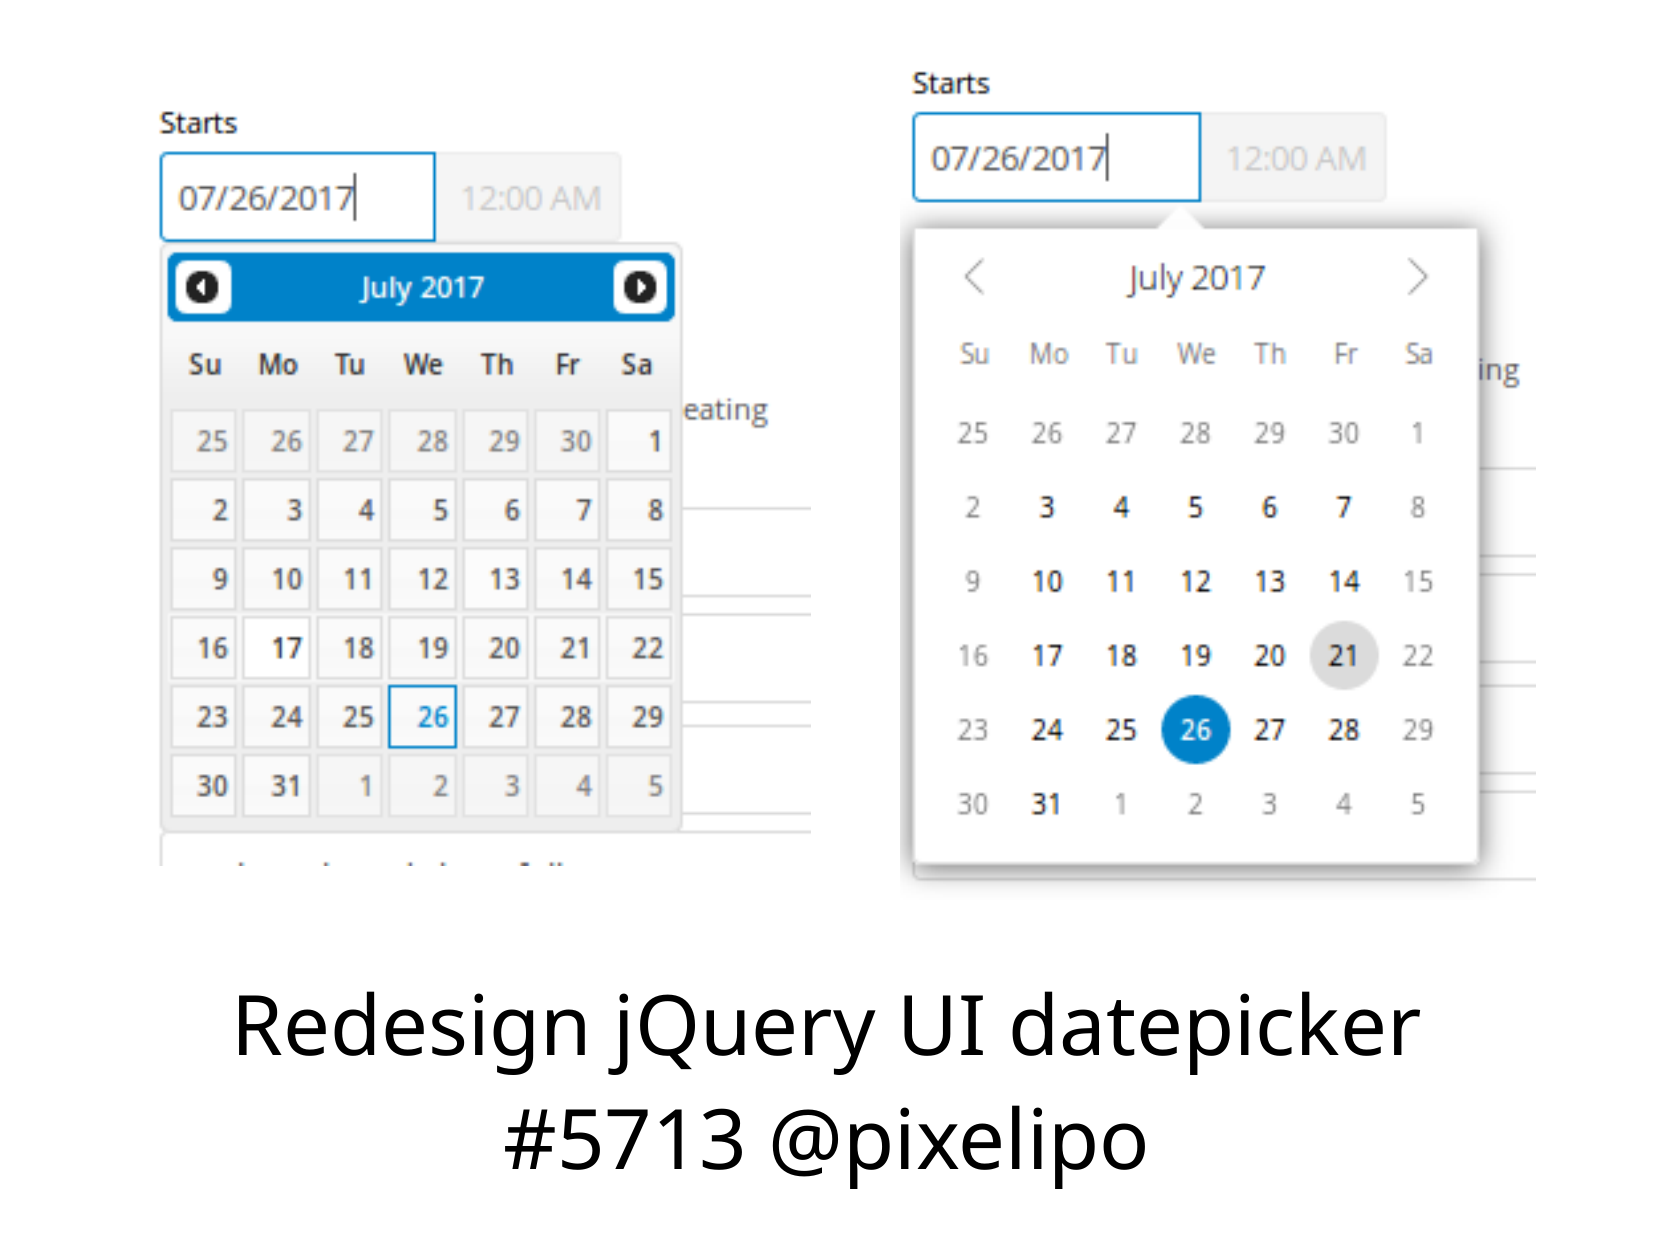

# Redesign jQuery UI datepicker #5713 @pixelipo